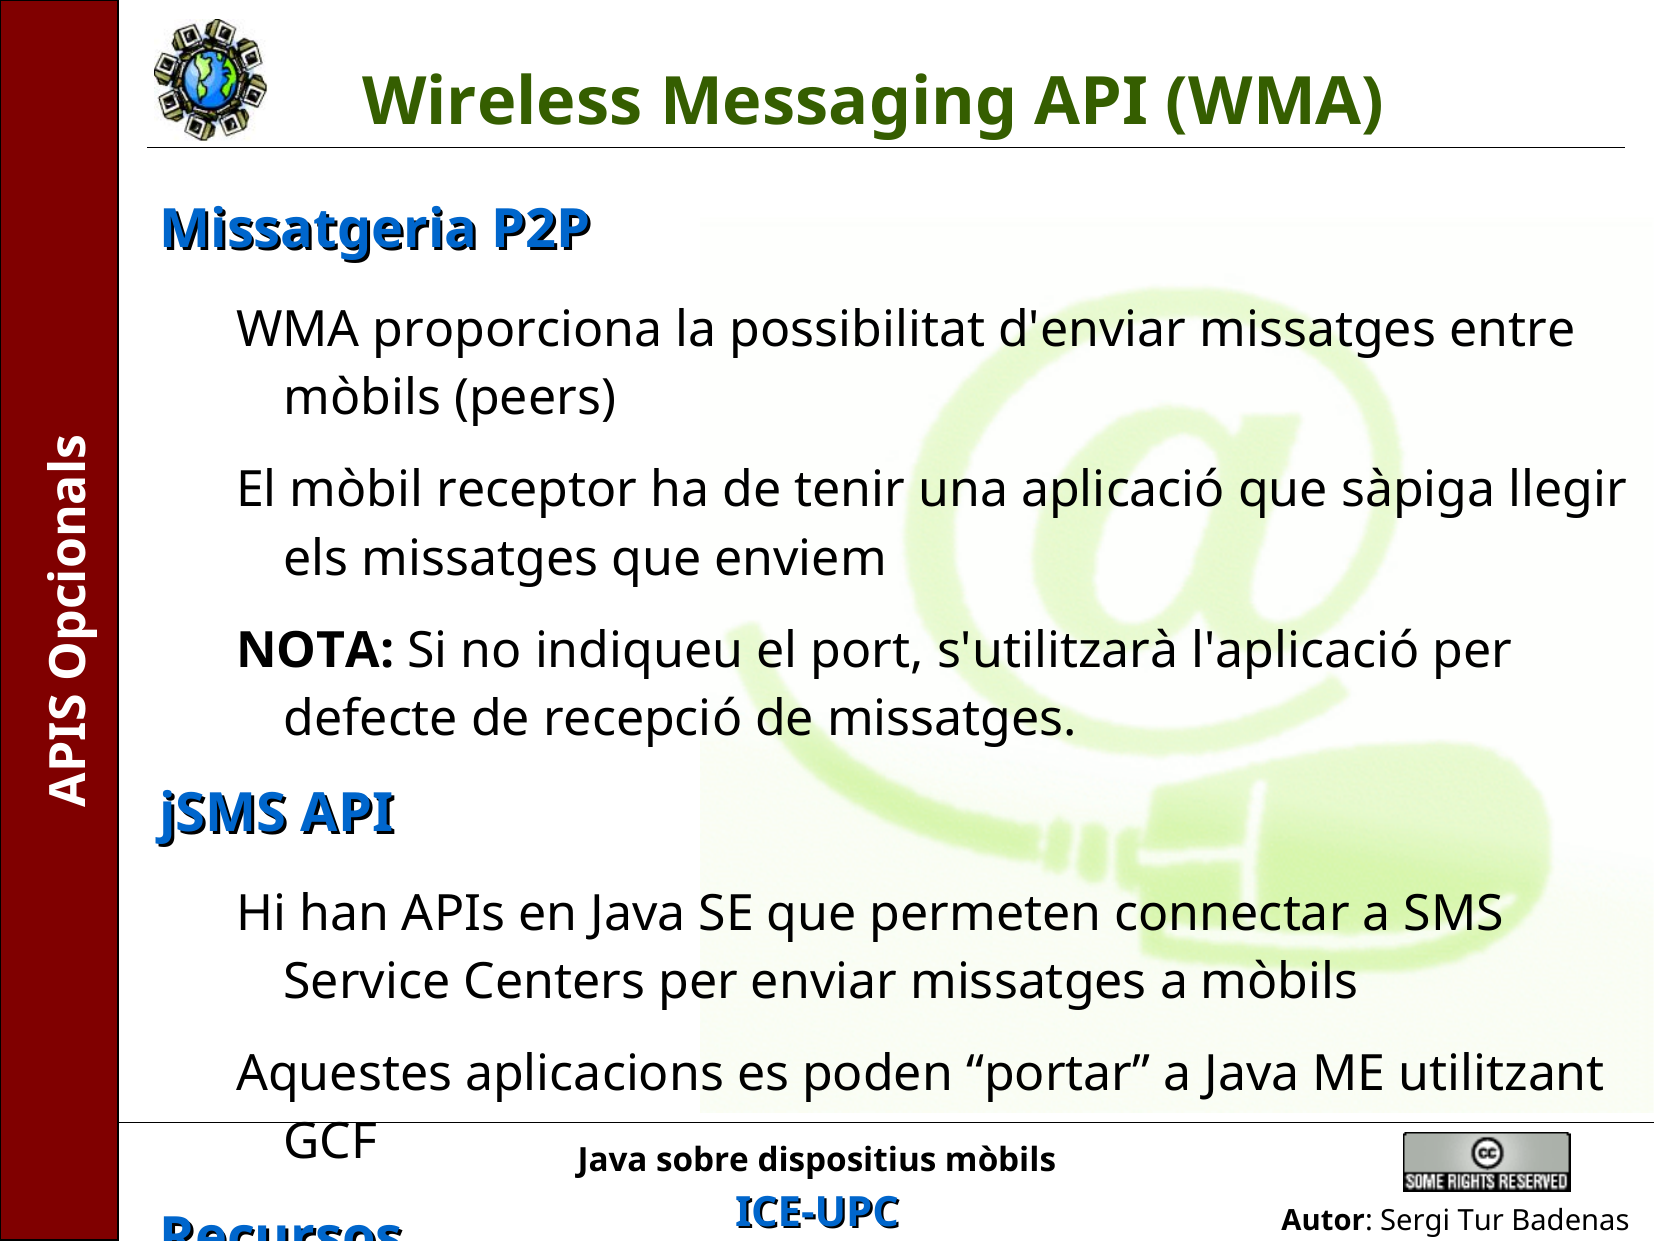

# Wireless Messaging API (WMA)
Missatgeria P2P
WMA proporciona la possibilitat d'enviar missatges entre mòbils (peers)
El mòbil receptor ha de tenir una aplicació que sàpiga llegir els missatges que enviem
NOTA: Si no indiqueu el port, s'utilitzarà l'aplicació per defecte de recepció de missatges.
jSMS API
Hi han APIs en Java SE que permeten connectar a SMS Service Centers per enviar missatges a mòbils
Aquestes aplicacions es poden “portar” a Java ME utilitzant GCF
Recursos
http://developers.sun.com/mobility/midp/articles/wma2/